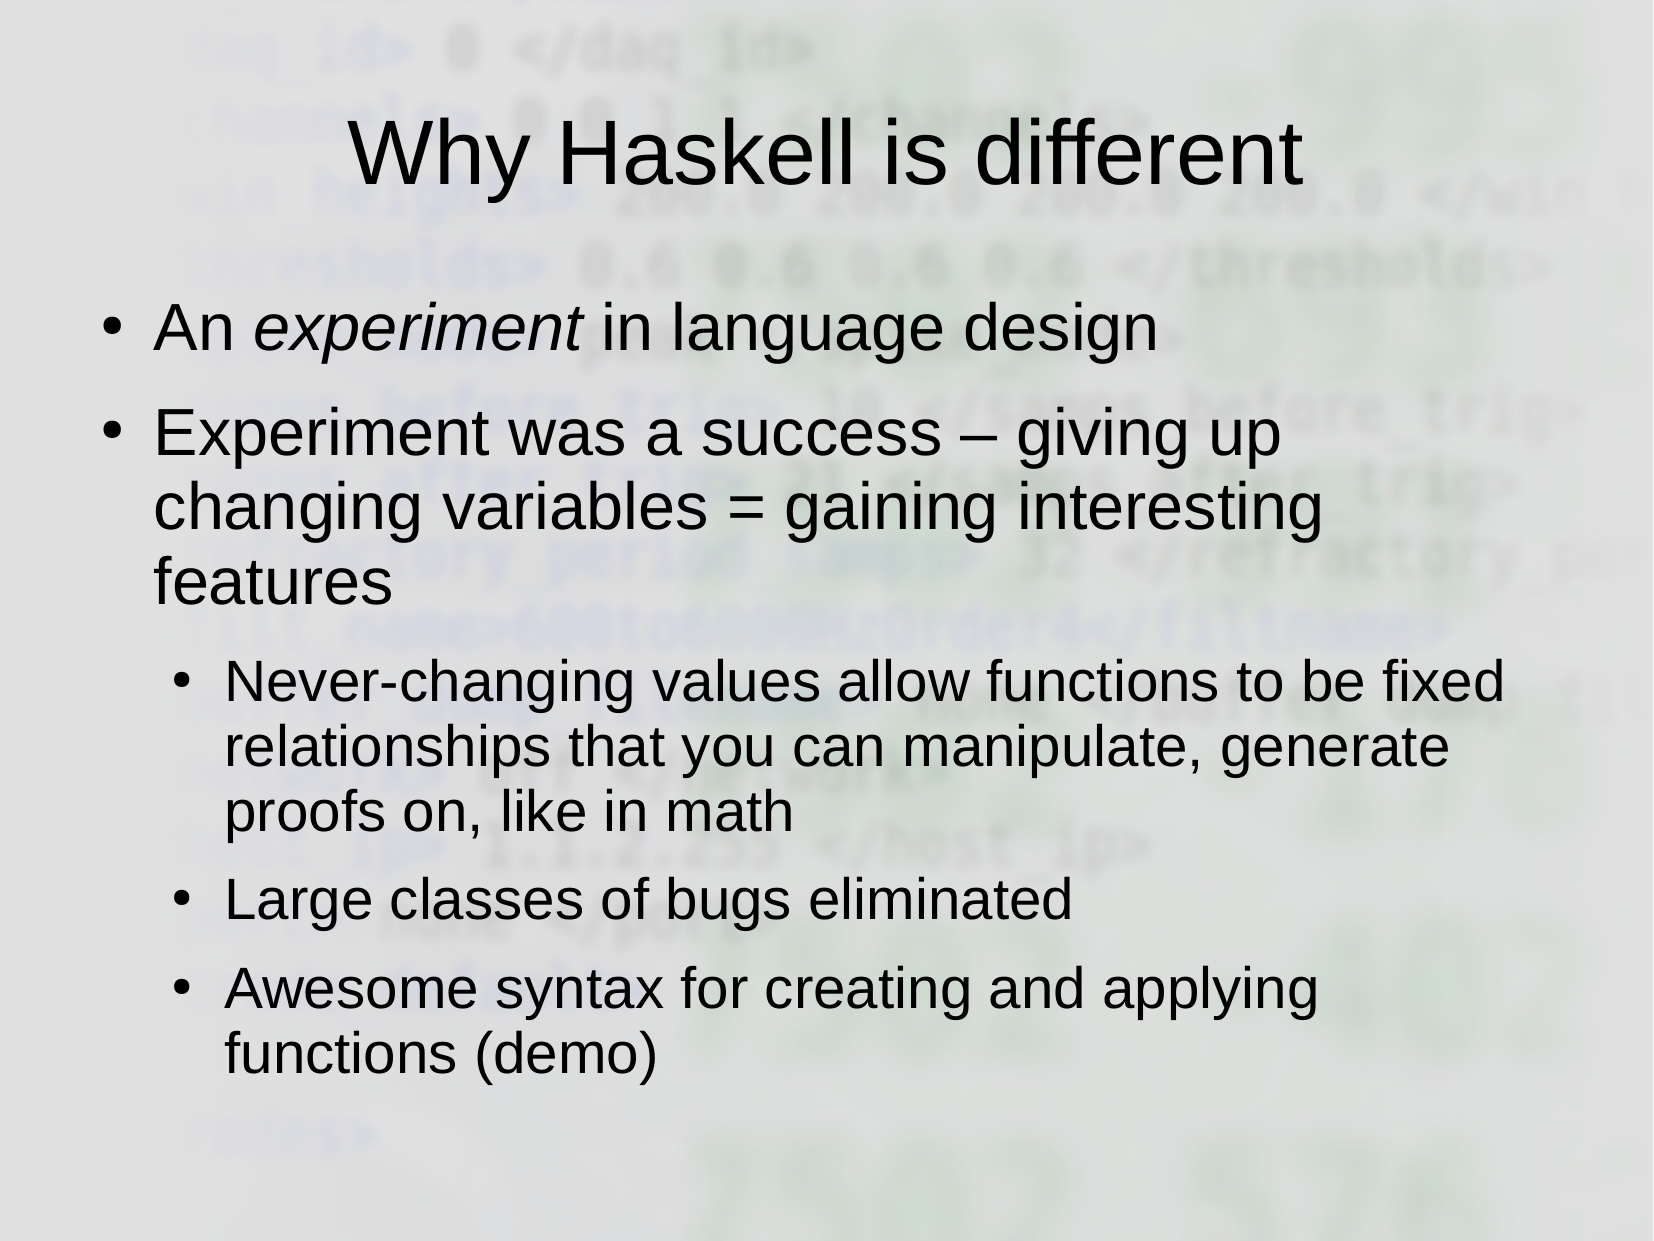

# Why Haskell is different
An experiment in language design
Experiment was a success – giving up changing variables = gaining interesting features
Never-changing values allow functions to be fixed relationships that you can manipulate, generate proofs on, like in math
Large classes of bugs eliminated
Awesome syntax for creating and applying functions (demo)